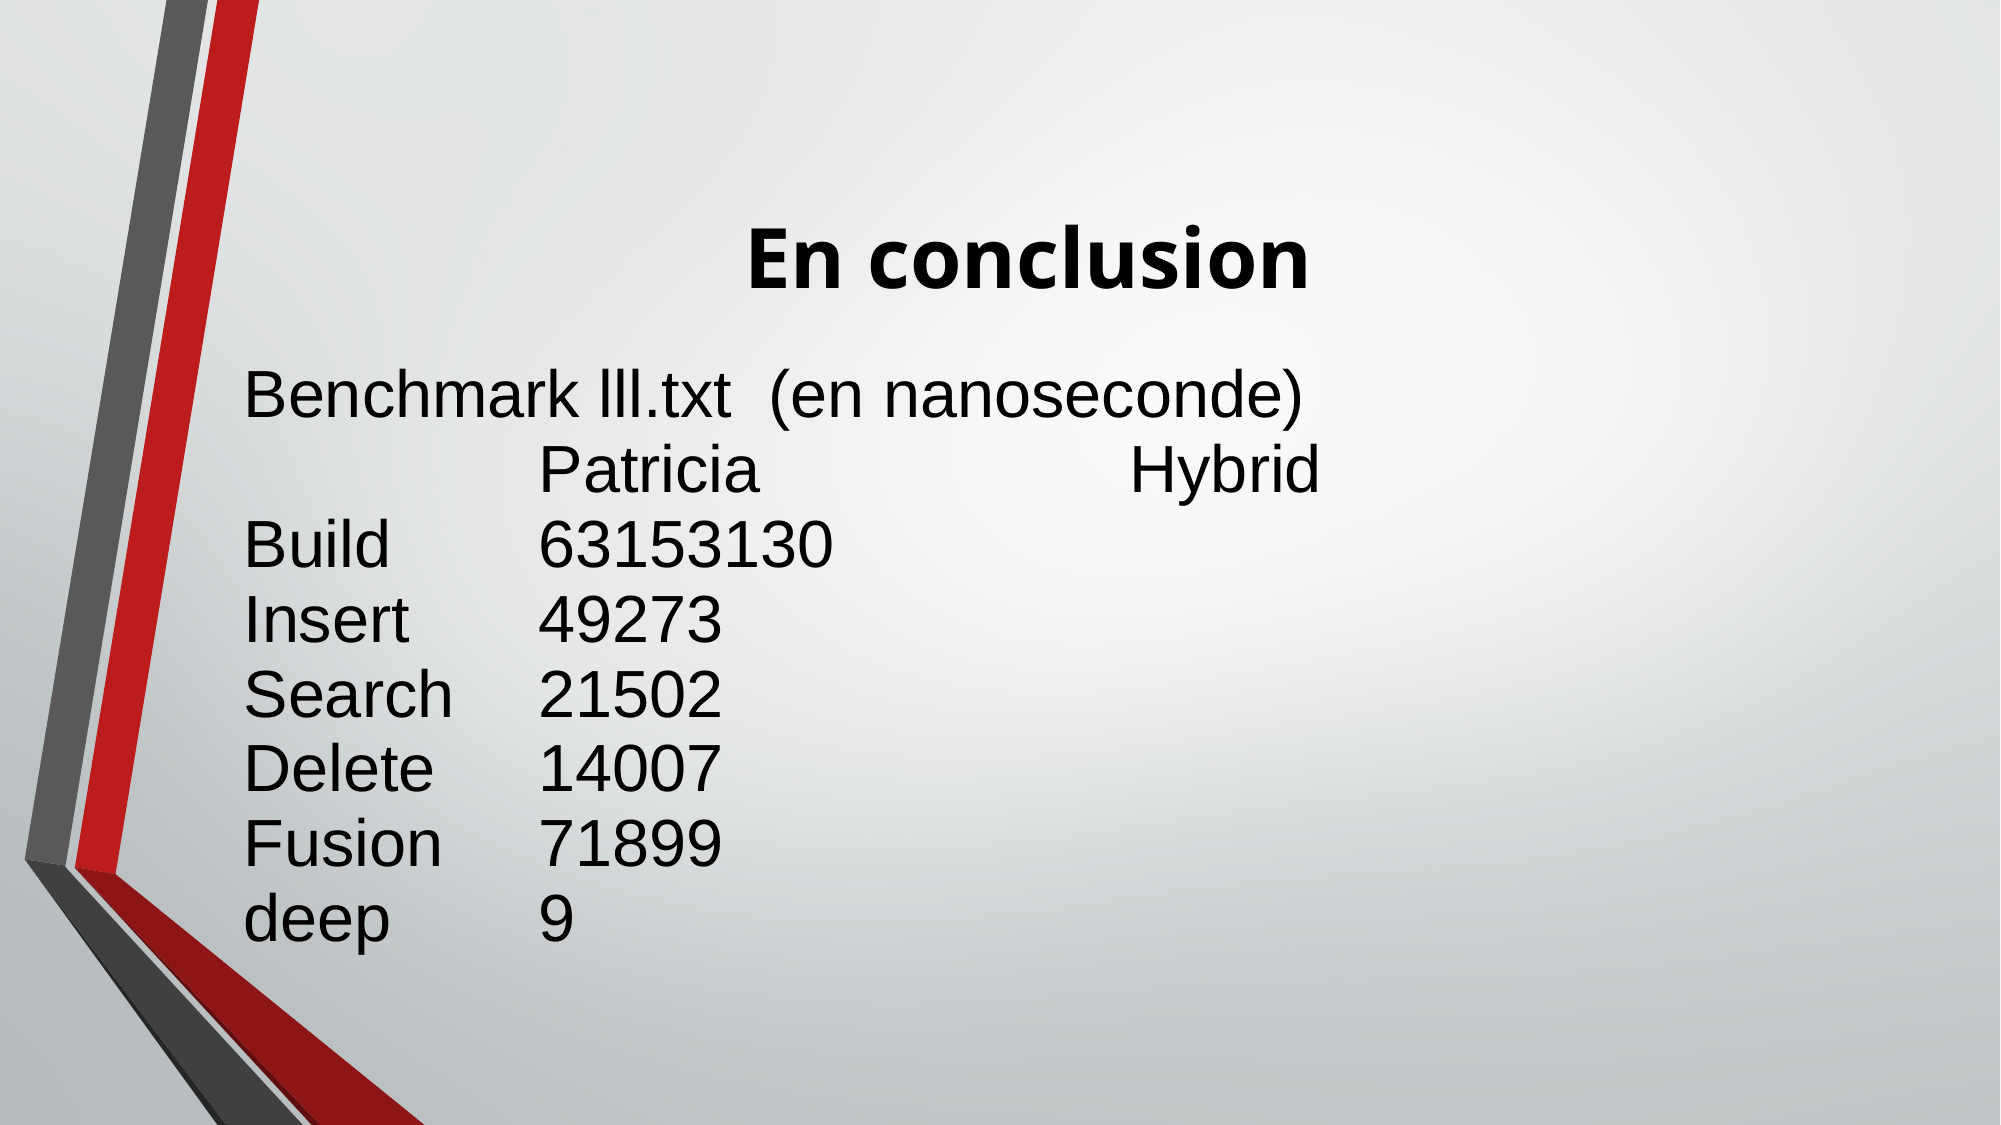

# En conclusion
Benchmark lll.txt (en nanoseconde)
				Patricia					Hybrid
Build		63153130
Insert		49273
Search		21502
Delete		14007
Fusion		71899
deep 		9